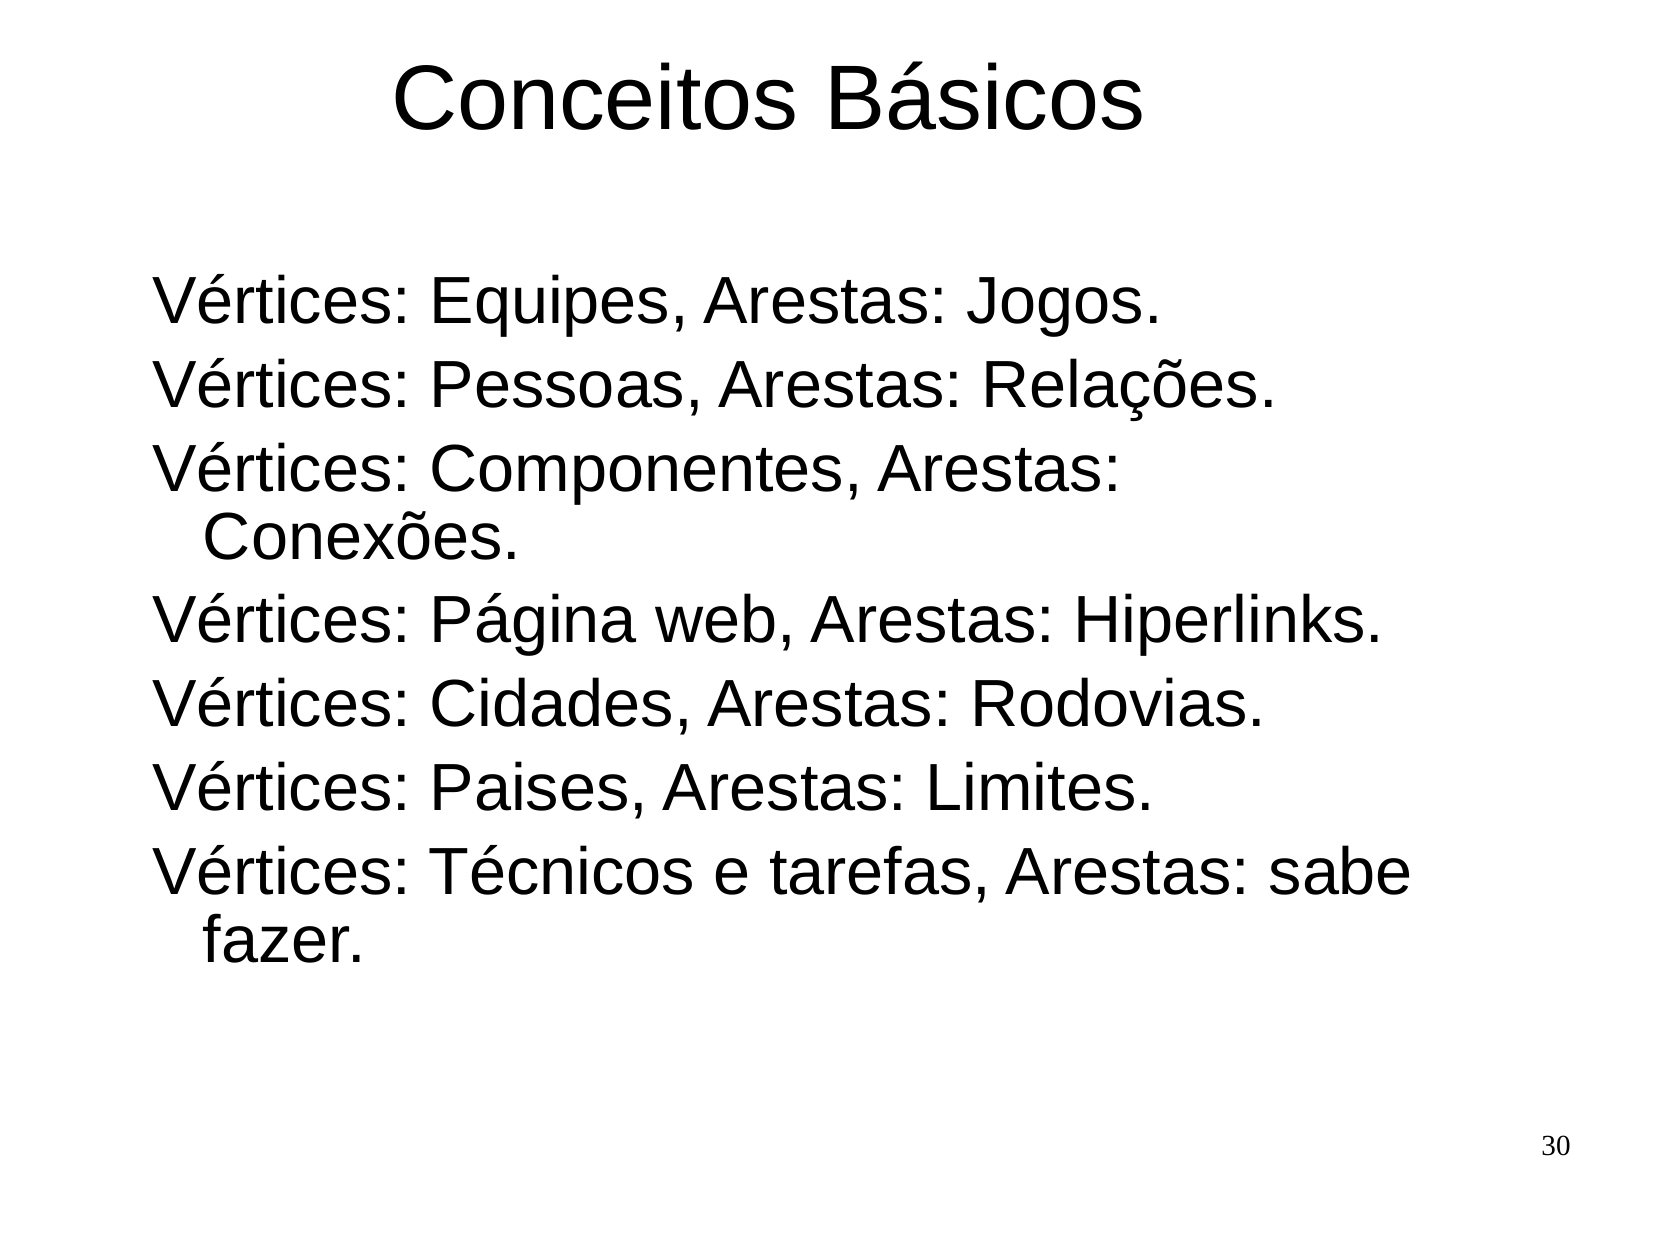

# Conceitos Básicos
Vértices: Equipes, Arestas: Jogos.
Vértices: Pessoas, Arestas: Relações.
Vértices: Componentes, Arestas: Conexões.
Vértices: Página web, Arestas: Hiperlinks.
Vértices: Cidades, Arestas: Rodovias.
Vértices: Paises, Arestas: Limites.
Vértices: Técnicos e tarefas, Arestas: sabe fazer.
30